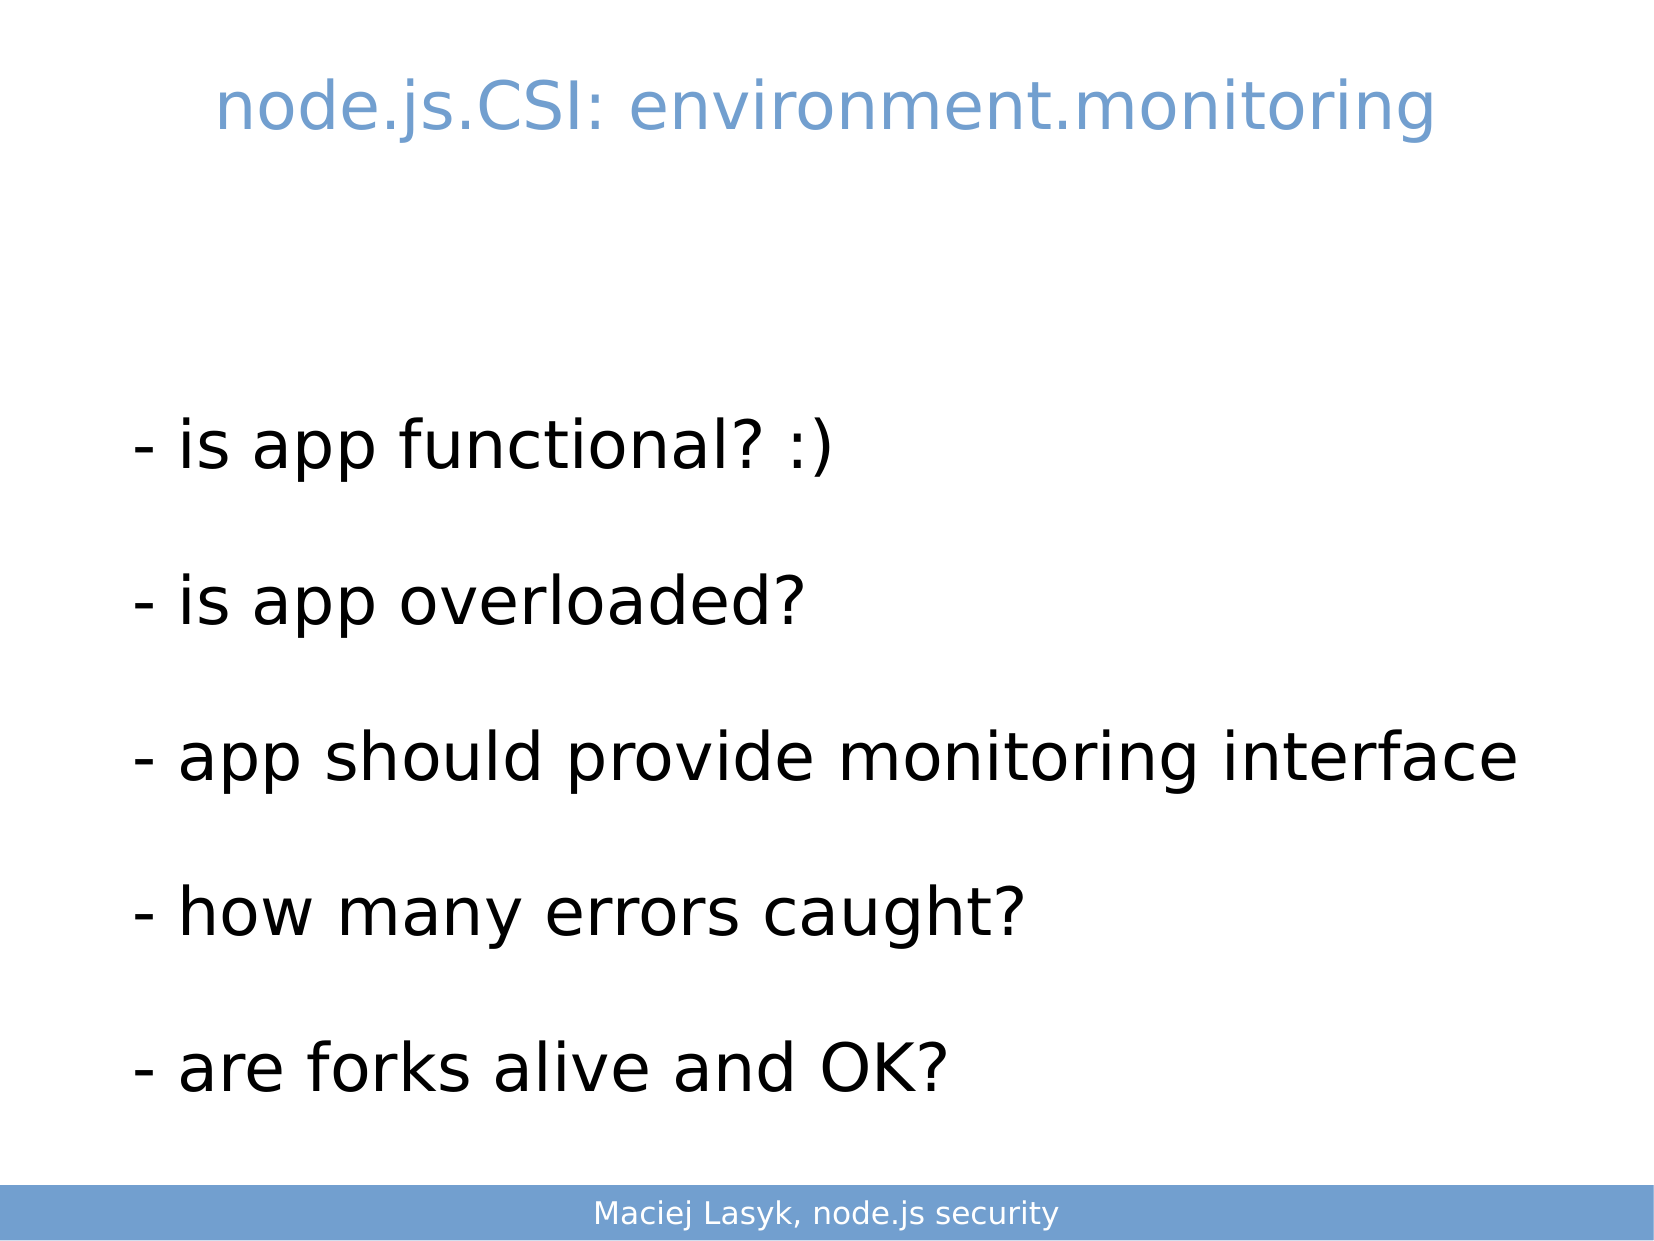

node.js.CSI: environment.monitoring
- is app functional? :)
- is app overloaded?
- app should provide monitoring interface
- how many errors caught?
- are forks alive and OK?
 3/25
 1/25
Maciej Lasyk, Ganglia & Nagios
Maciej Lasyk, node.js security
Maciej Lasyk, node.js security